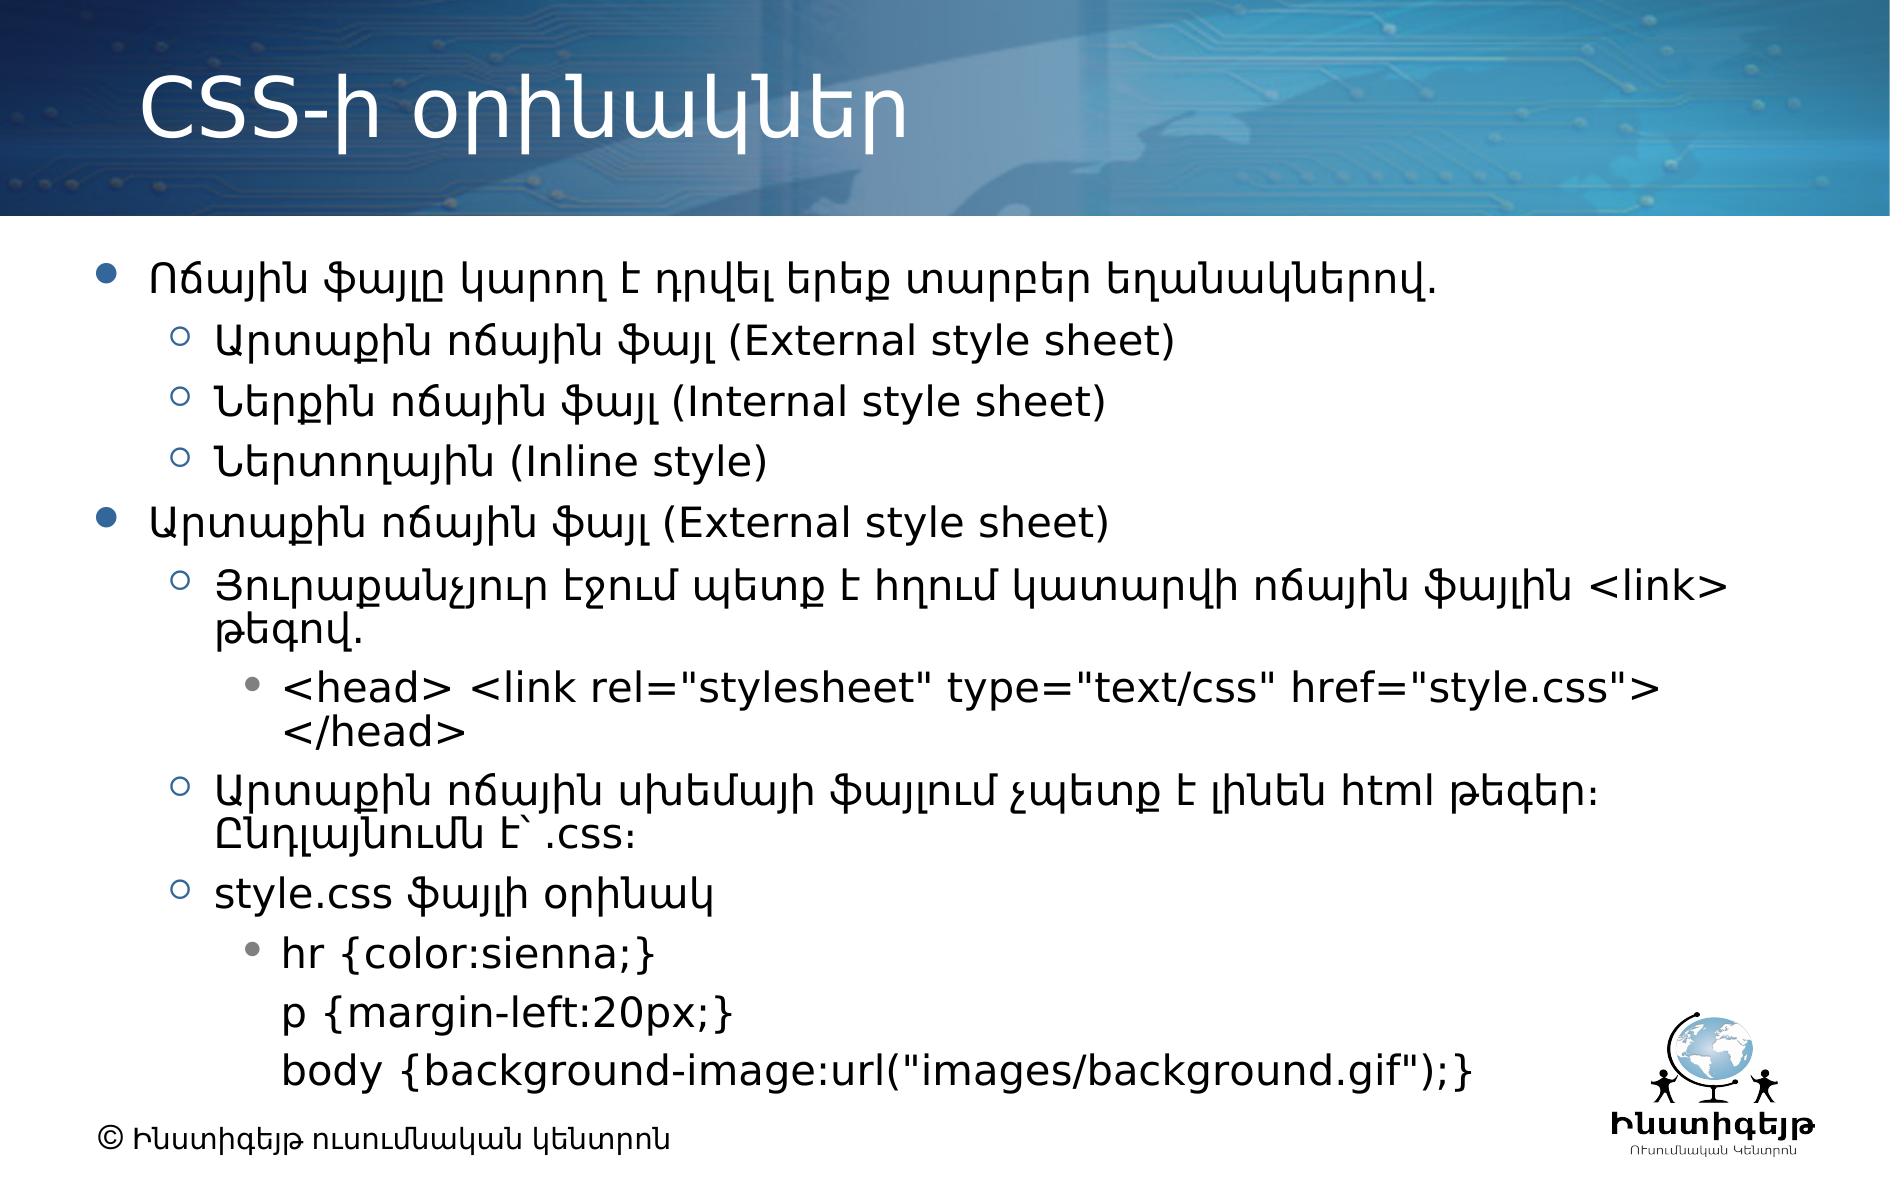

CSS-ի օրինակներ
# Ոճային ֆայլը կարող է դրվել երեք տարբեր եղանակներով․
Արտաքին ոճային ֆայլ (External style sheet)
Ներքին ոճային ֆայլ (Internal style sheet)
Ներտողային (Inline style)
Արտաքին ոճային ֆայլ (External style sheet)
Յուրաքանչյուր էջում պետք է հղում կատարվի ոճային ֆայլին <link> թեգով․
<head> <link rel="stylesheet" type="text/css" href="style.css"> </head>
Արտաքին ոճային սխեմայի ֆայլում չպետք է լինեն html թեգեր։ Ընդլայնումն է՝ .css։
style.css ֆայլի օրինակ
hr {color:sienna;}
p {margin-left:20px;}
body {background-image:url("images/background.gif");}